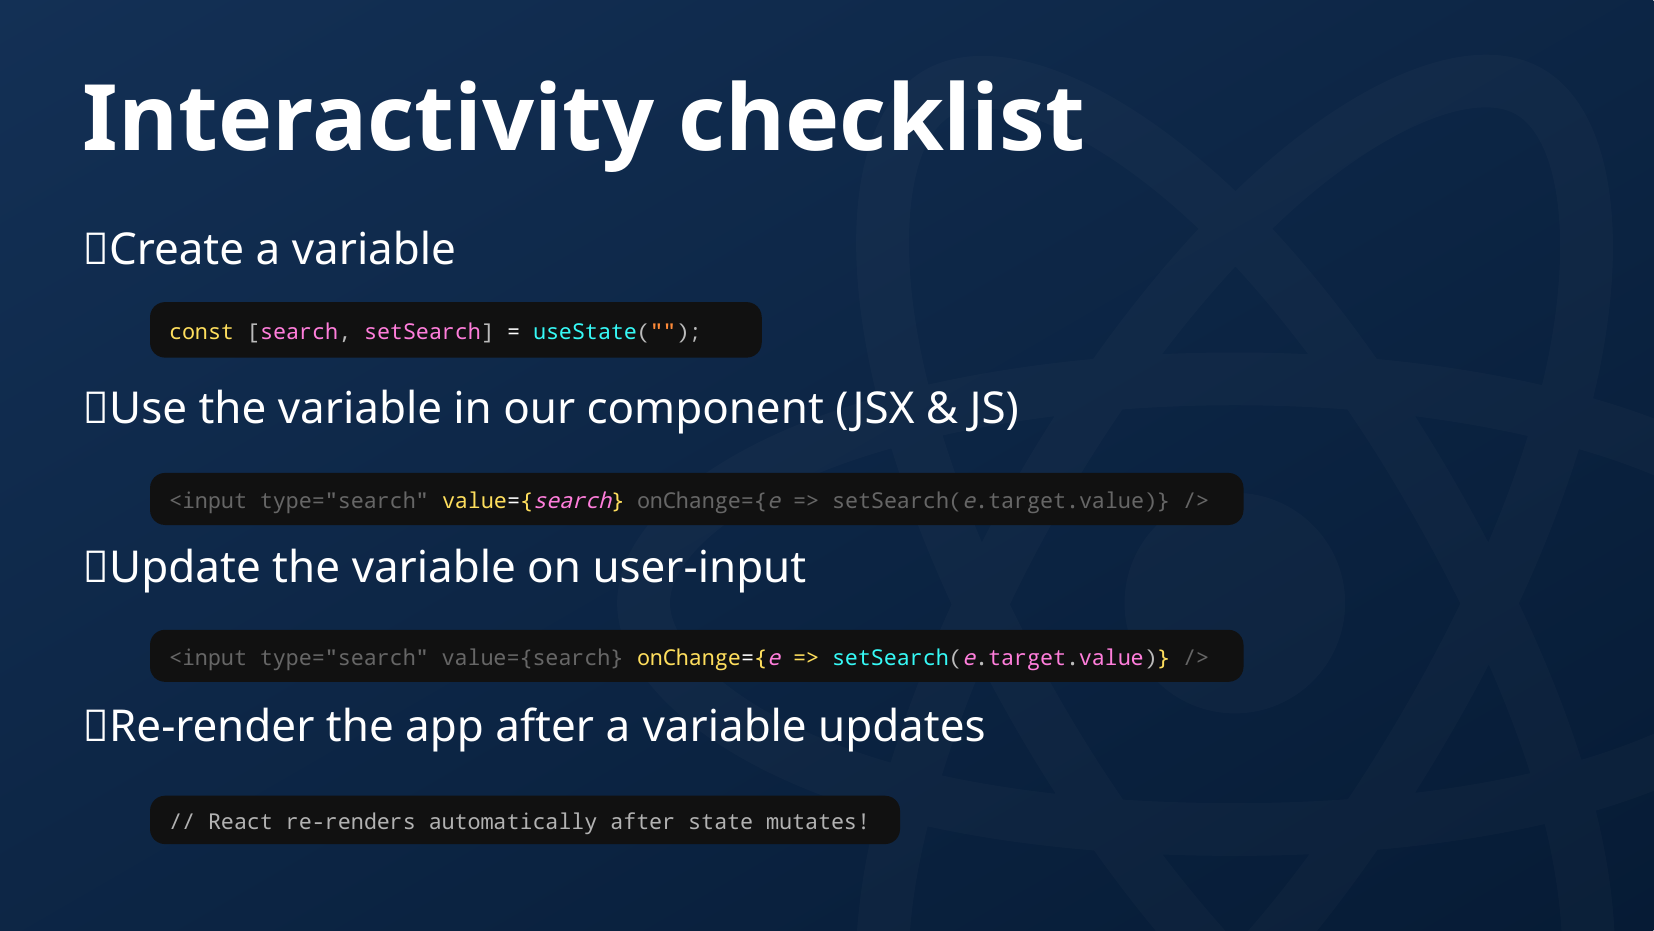

# Interactivity checklist
✅Create a variable
✅Use the variable in our component (JSX & JS)
✅Update the variable on user-input
✅Re-render the app after a variable updates
const [search, setSearch] = useState("");
<input type="search" value={search} onChange={e => setSearch(e.target.value)} />
<input type="search" value={search} onChange={e => setSearch(e.target.value)} />
// React re-renders automatically after state mutates!